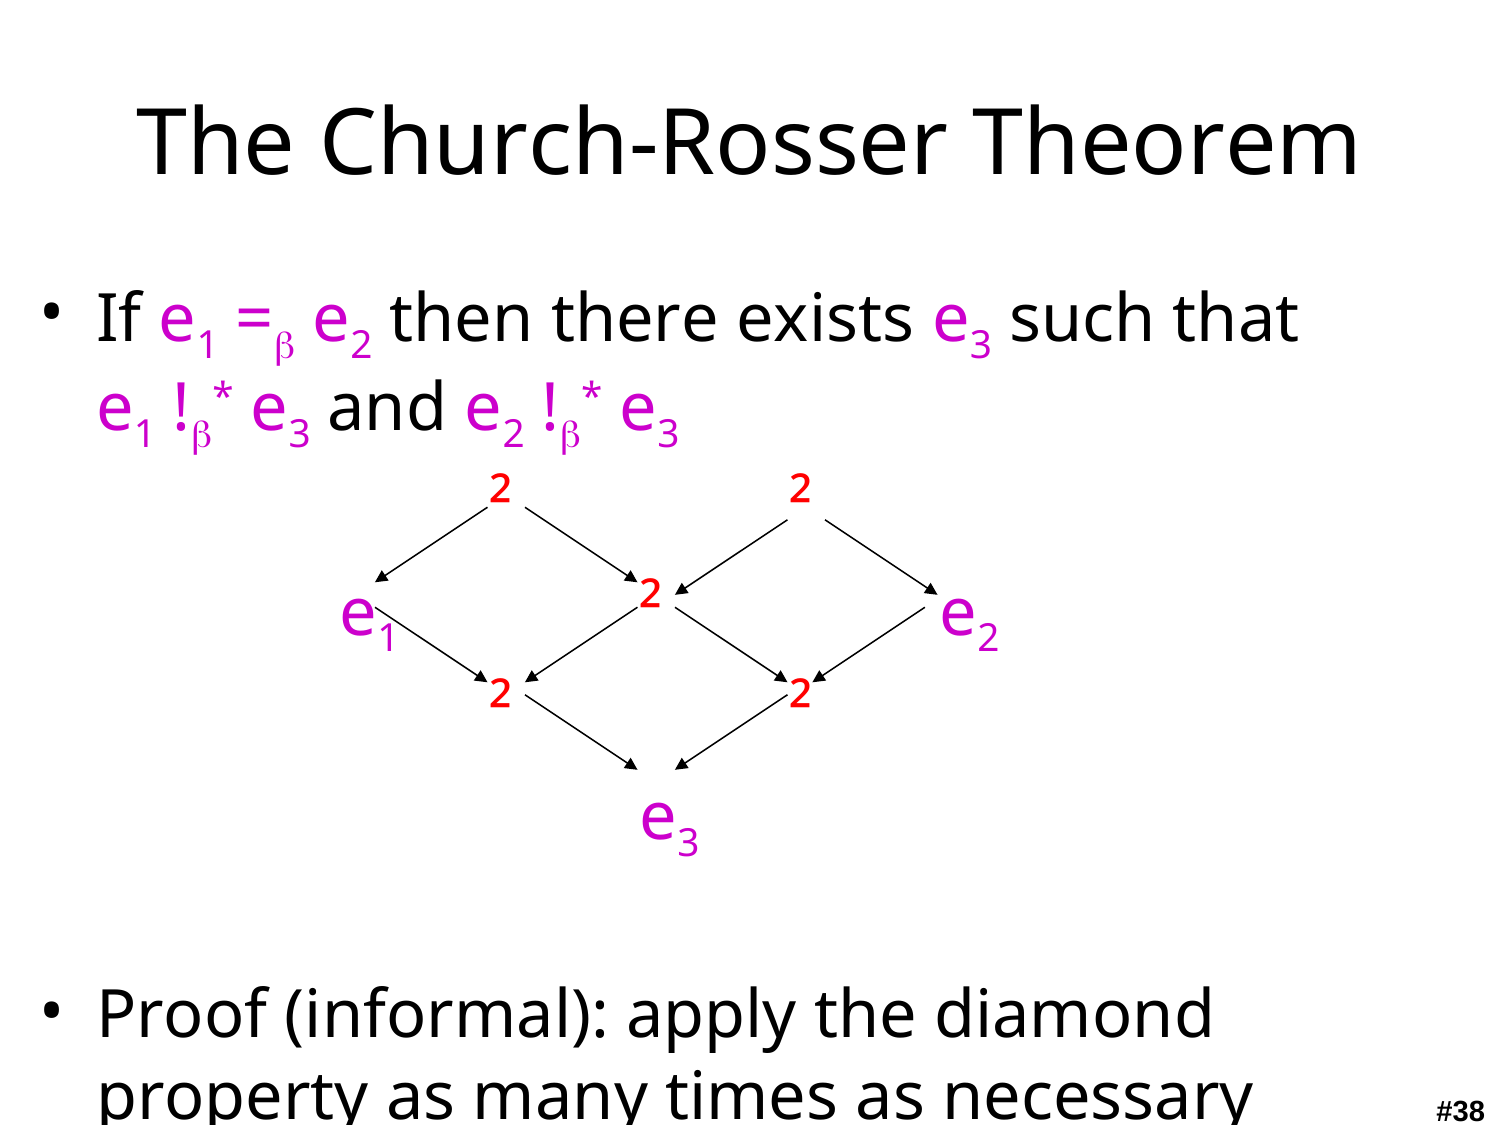

# The Church-Rosser Theorem
If e1 = e2 then there exists e3 such that e1 !* e3 and e2 !* e3
				²	 	²
			e1	 	²	 	e2
			 	²	 	²
			 	 	e3
Proof (informal): apply the diamond property as many times as necessary
38